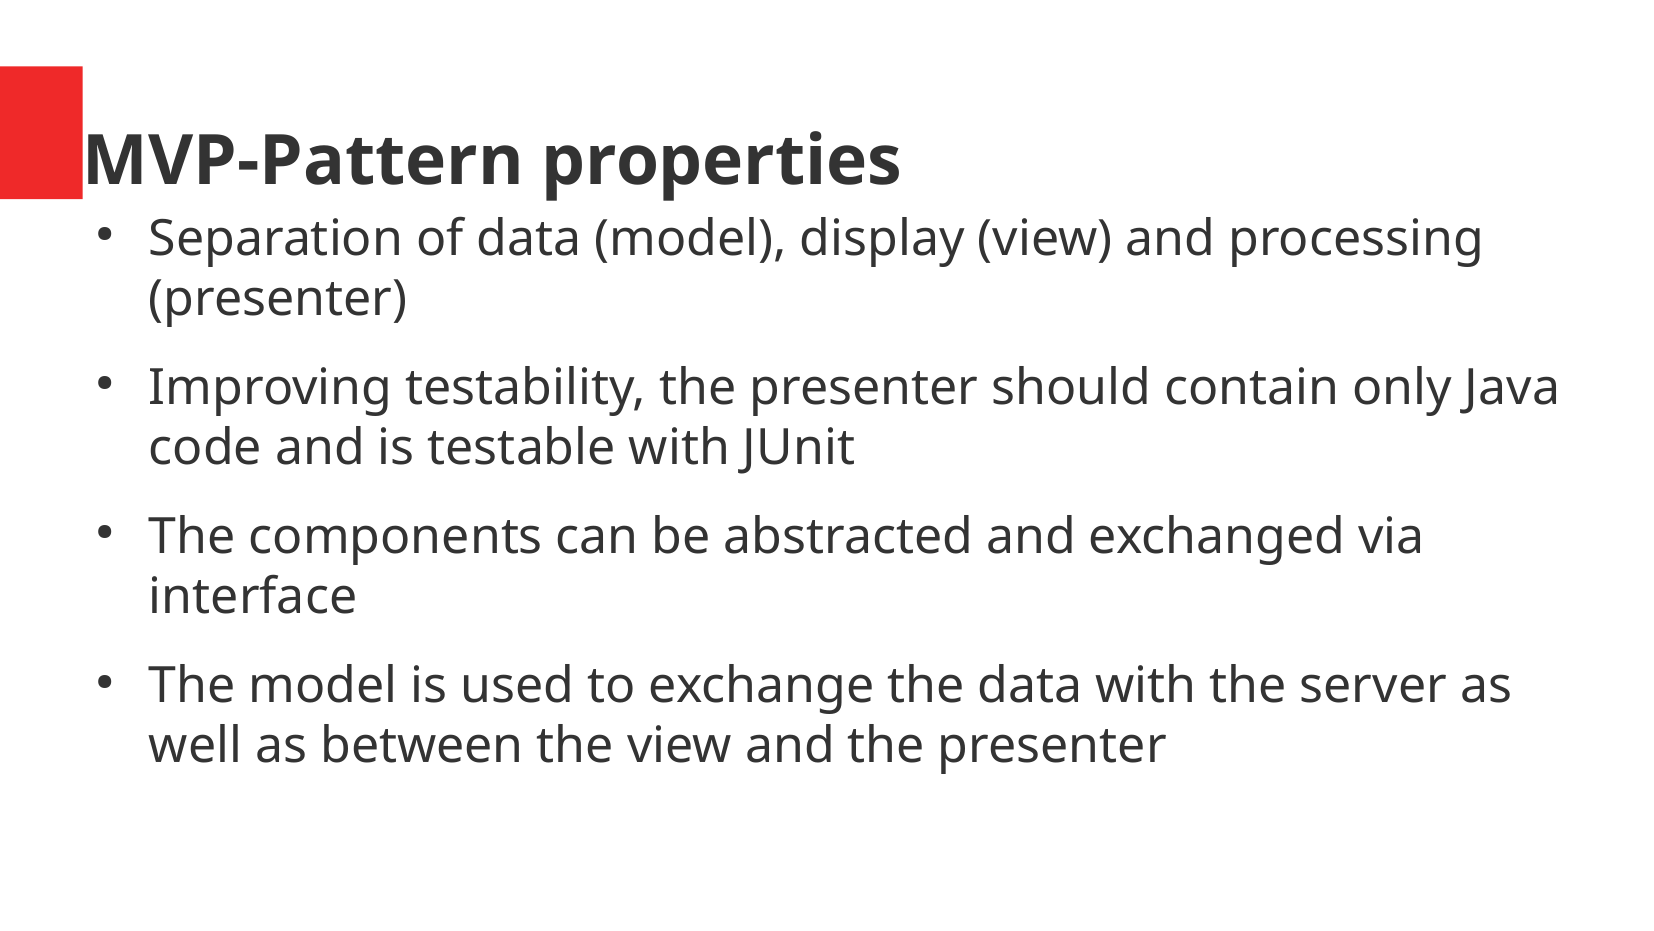

# MVP-Pattern properties
Separation of data (model), display (view) and processing (presenter)
Improving testability, the presenter should contain only Java code and is testable with JUnit
The components can be abstracted and exchanged via interface
The model is used to exchange the data with the server as well as between the view and the presenter